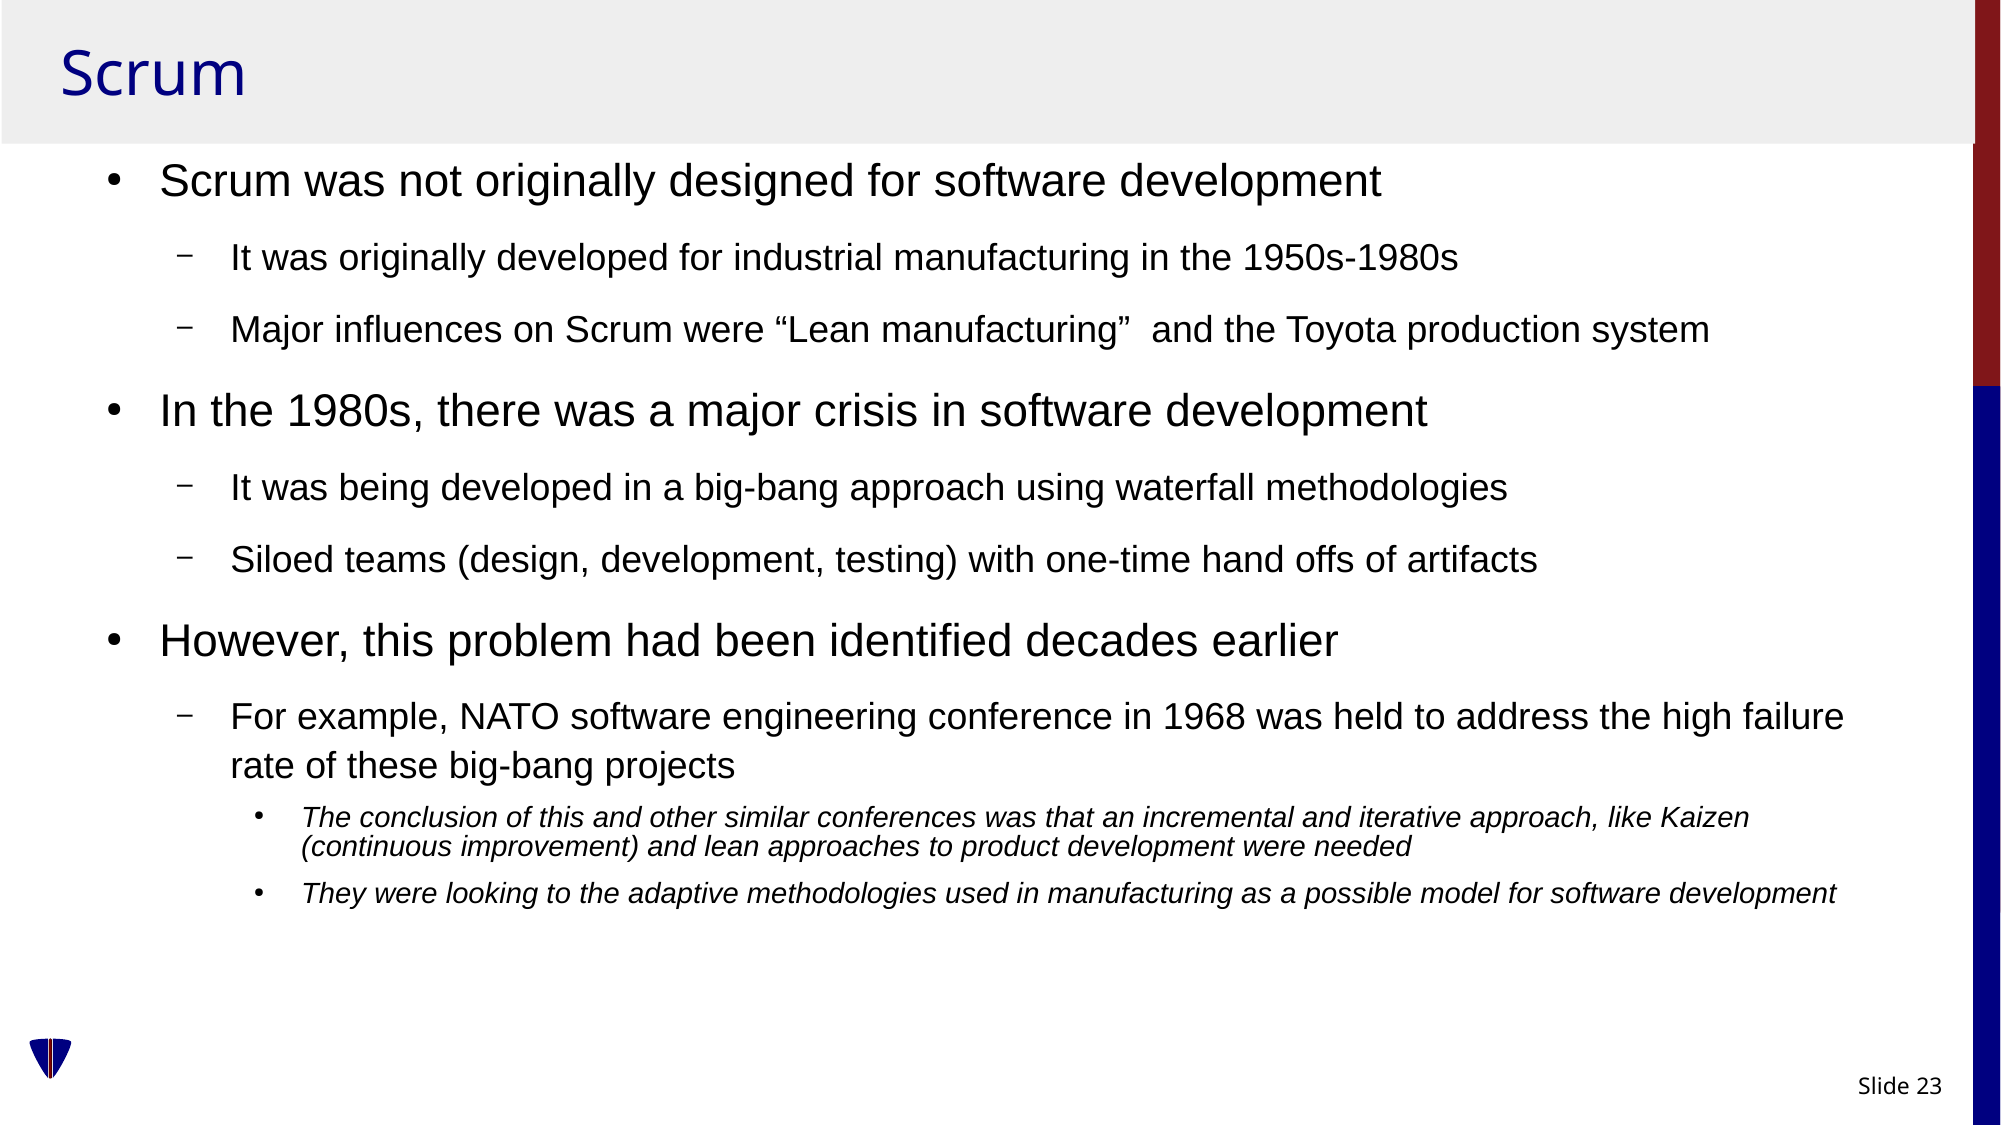

# Scrum
Scrum was not originally designed for software development
It was originally developed for industrial manufacturing in the 1950s-1980s
Major influences on Scrum were “Lean manufacturing” and the Toyota production system
In the 1980s, there was a major crisis in software development
It was being developed in a big-bang approach using waterfall methodologies
Siloed teams (design, development, testing) with one-time hand offs of artifacts
However, this problem had been identified decades earlier
For example, NATO software engineering conference in 1968 was held to address the high failure rate of these big-bang projects
The conclusion of this and other similar conferences was that an incremental and iterative approach, like Kaizen (continuous improvement) and lean approaches to product development were needed
They were looking to the adaptive methodologies used in manufacturing as a possible model for software development